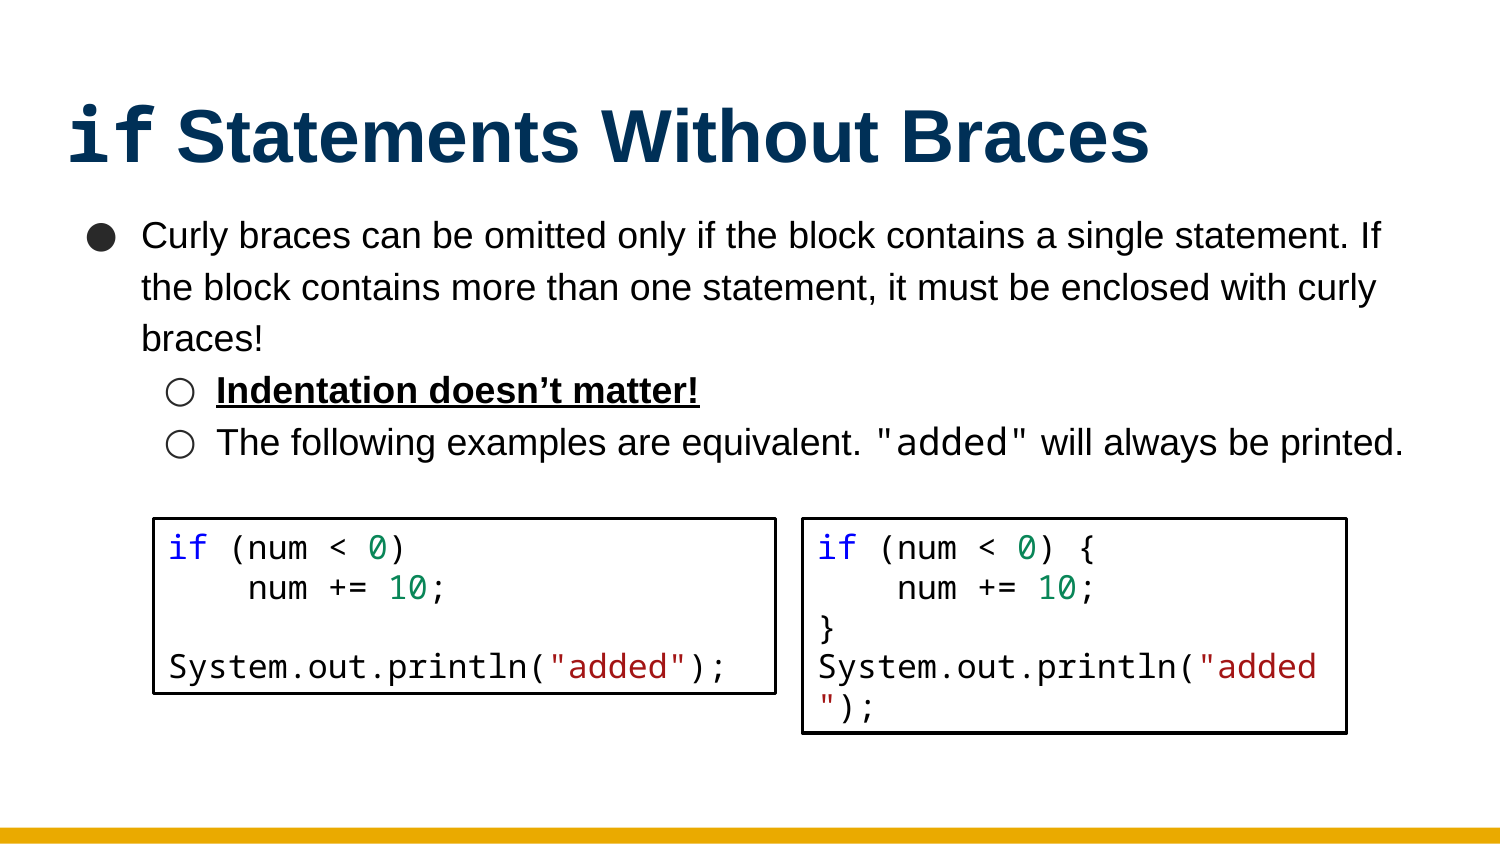

# if Statements Without Braces
Curly braces can be omitted only if the block contains a single statement. If the block contains more than one statement, it must be enclosed with curly braces!
Indentation doesn’t matter!
The following examples are equivalent. "added" will always be printed.
if (num < 0)
 num += 10;
 System.out.println("added");
if (num < 0) {
 num += 10;
}
System.out.println("added");